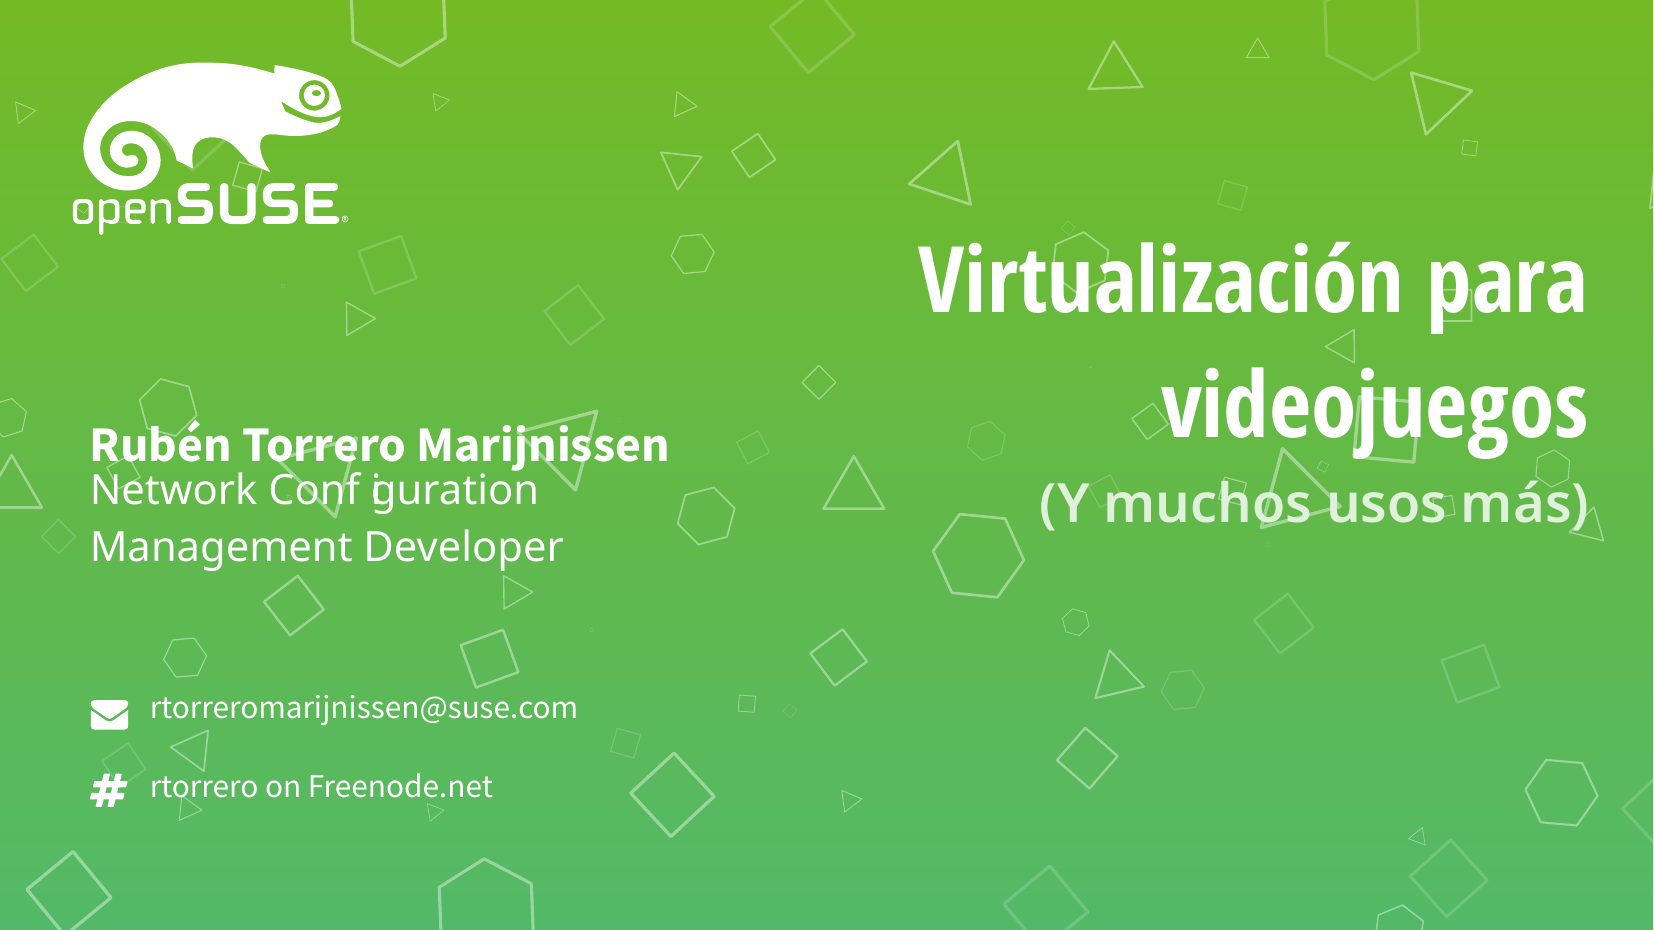

# Virtualización para videojuegos
Rubén Torrero Marijnissen
Network Configuration Management Developer
(Y muchos usos más)
rtorreromarijnissen@suse.com
rtorrero on Freenode.net